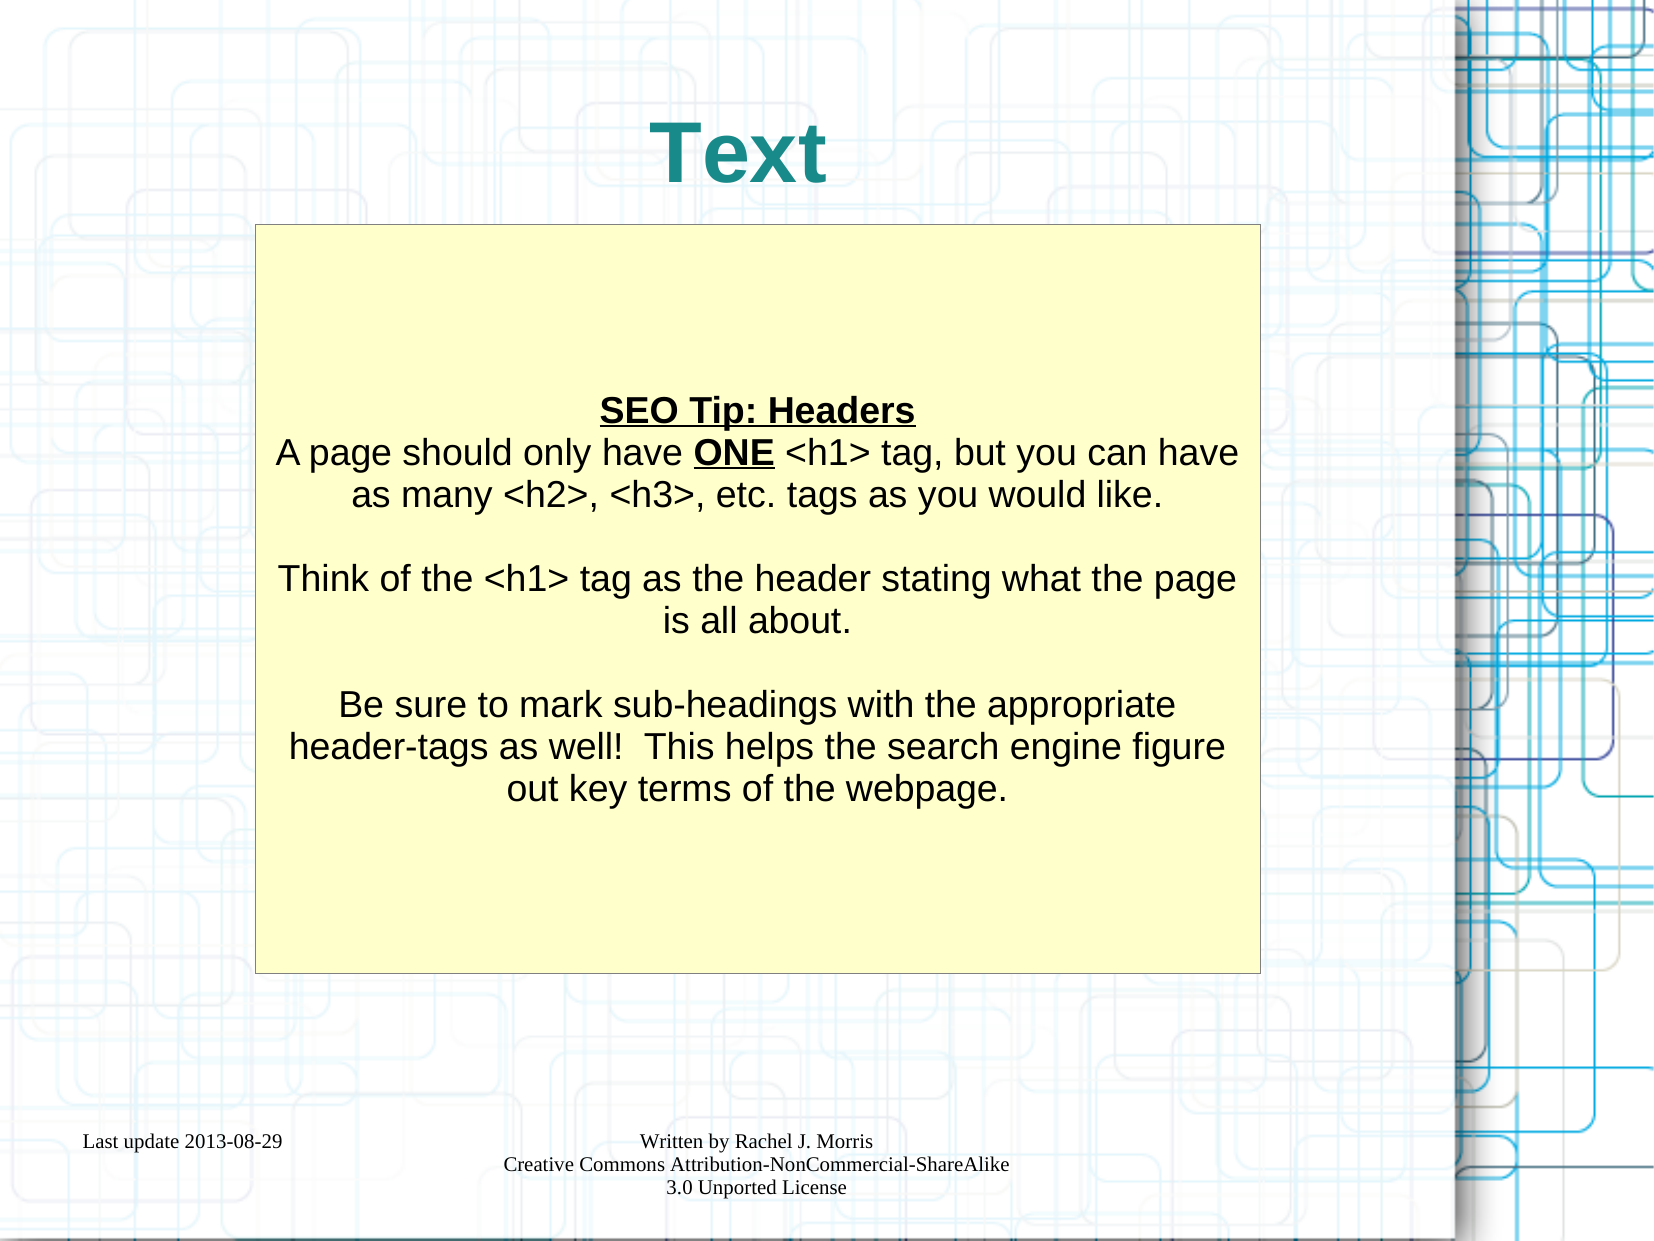

# Text
SEO Tip: Headers
A page should only have ONE <h1> tag, but you can have as many <h2>, <h3>, etc. tags as you would like.
Think of the <h1> tag as the header stating what the page is all about.
Be sure to mark sub-headings with the appropriate header-tags as well! This helps the search engine figure out key terms of the webpage.